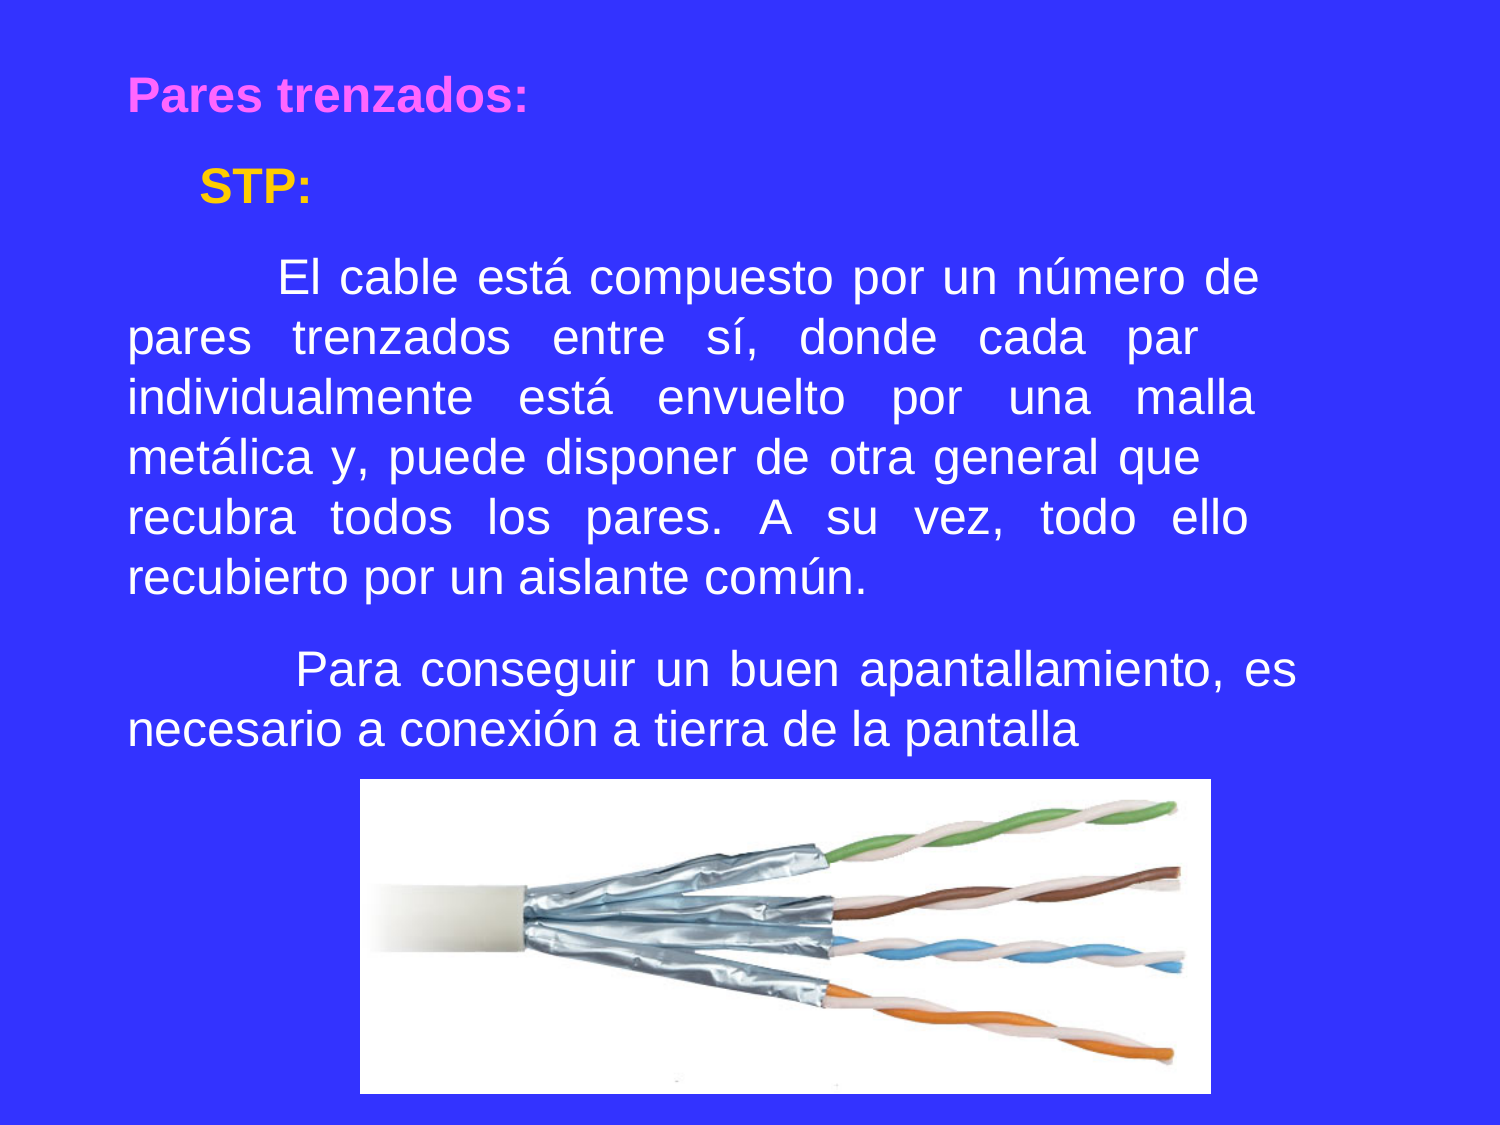

Pares trenzados:
	STP:
		El cable está compuesto por un número de 	pares trenzados entre sí, donde cada par 	individualmente está envuelto por una malla 	metálica y, puede disponer de otra general que 	recubra todos los pares. A su vez, todo ello 	recubierto por un aislante común.
		 Para conseguir un buen apantallamiento, es 	necesario a conexión a tierra de la pantalla